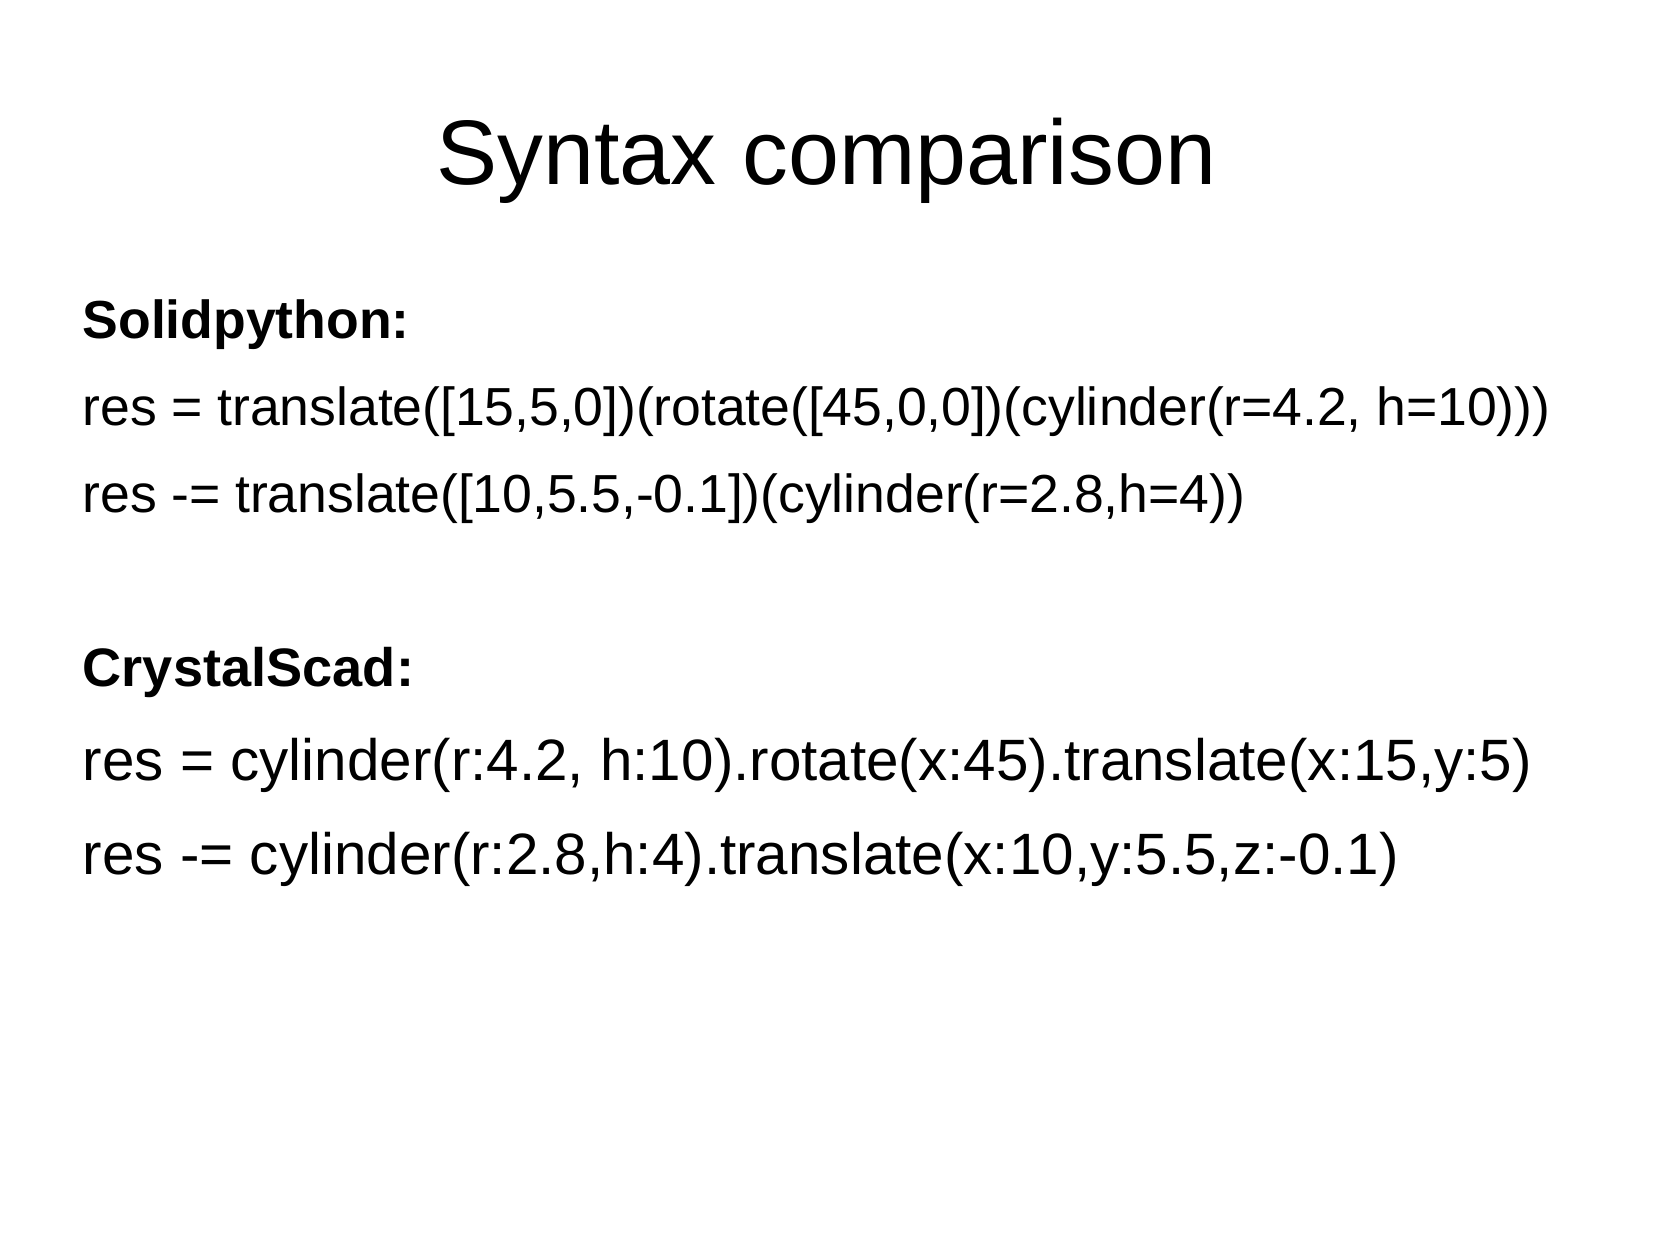

# Syntax comparison
Solidpython:
res = translate([15,5,0])(rotate([45,0,0])(cylinder(r=4.2, h=10)))
res -= translate([10,5.5,-0.1])(cylinder(r=2.8,h=4))
CrystalScad:
res = cylinder(r:4.2, h:10).rotate(x:45).translate(x:15,y:5)
res -= cylinder(r:2.8,h:4).translate(x:10,y:5.5,z:-0.1)